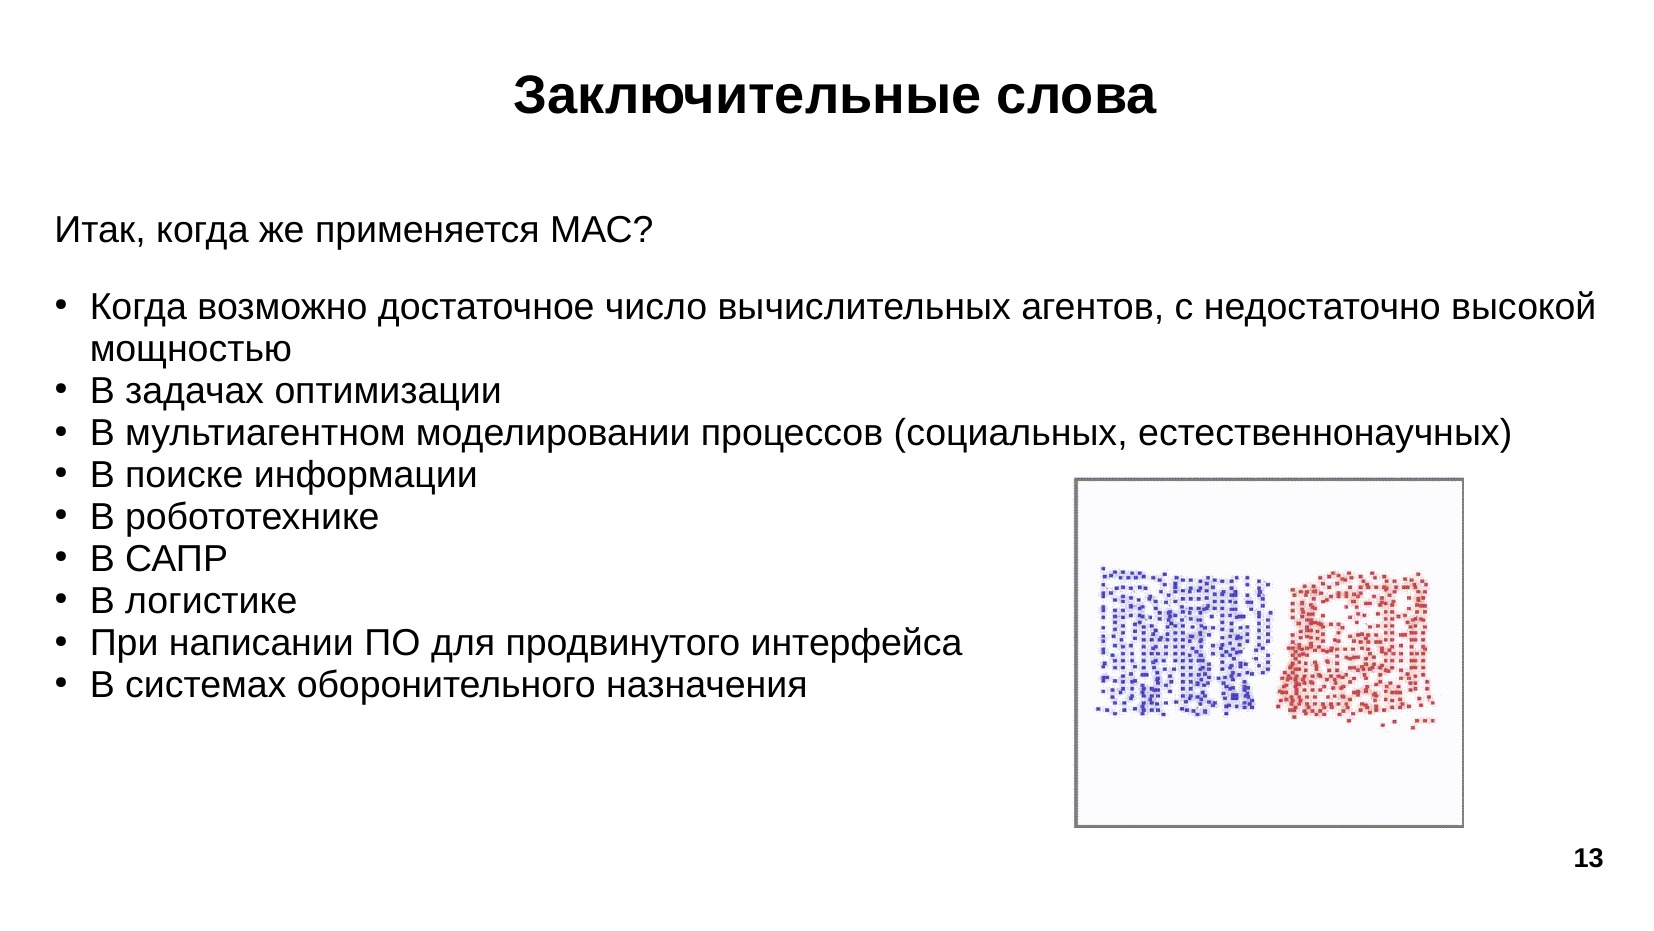

# Заключительные слова
Итак, когда же применяется МАС?
Когда возможно достаточное число вычислительных агентов, с недостаточно высокой мощностью
В задачах оптимизации
В мультиагентном моделировании процессов (социальных, естественнонаучных)
В поиске информации
В робототехнике
В САПР
В логистике
При написании ПО для продвинутого интерфейса
В системах оборонительного назначения
13